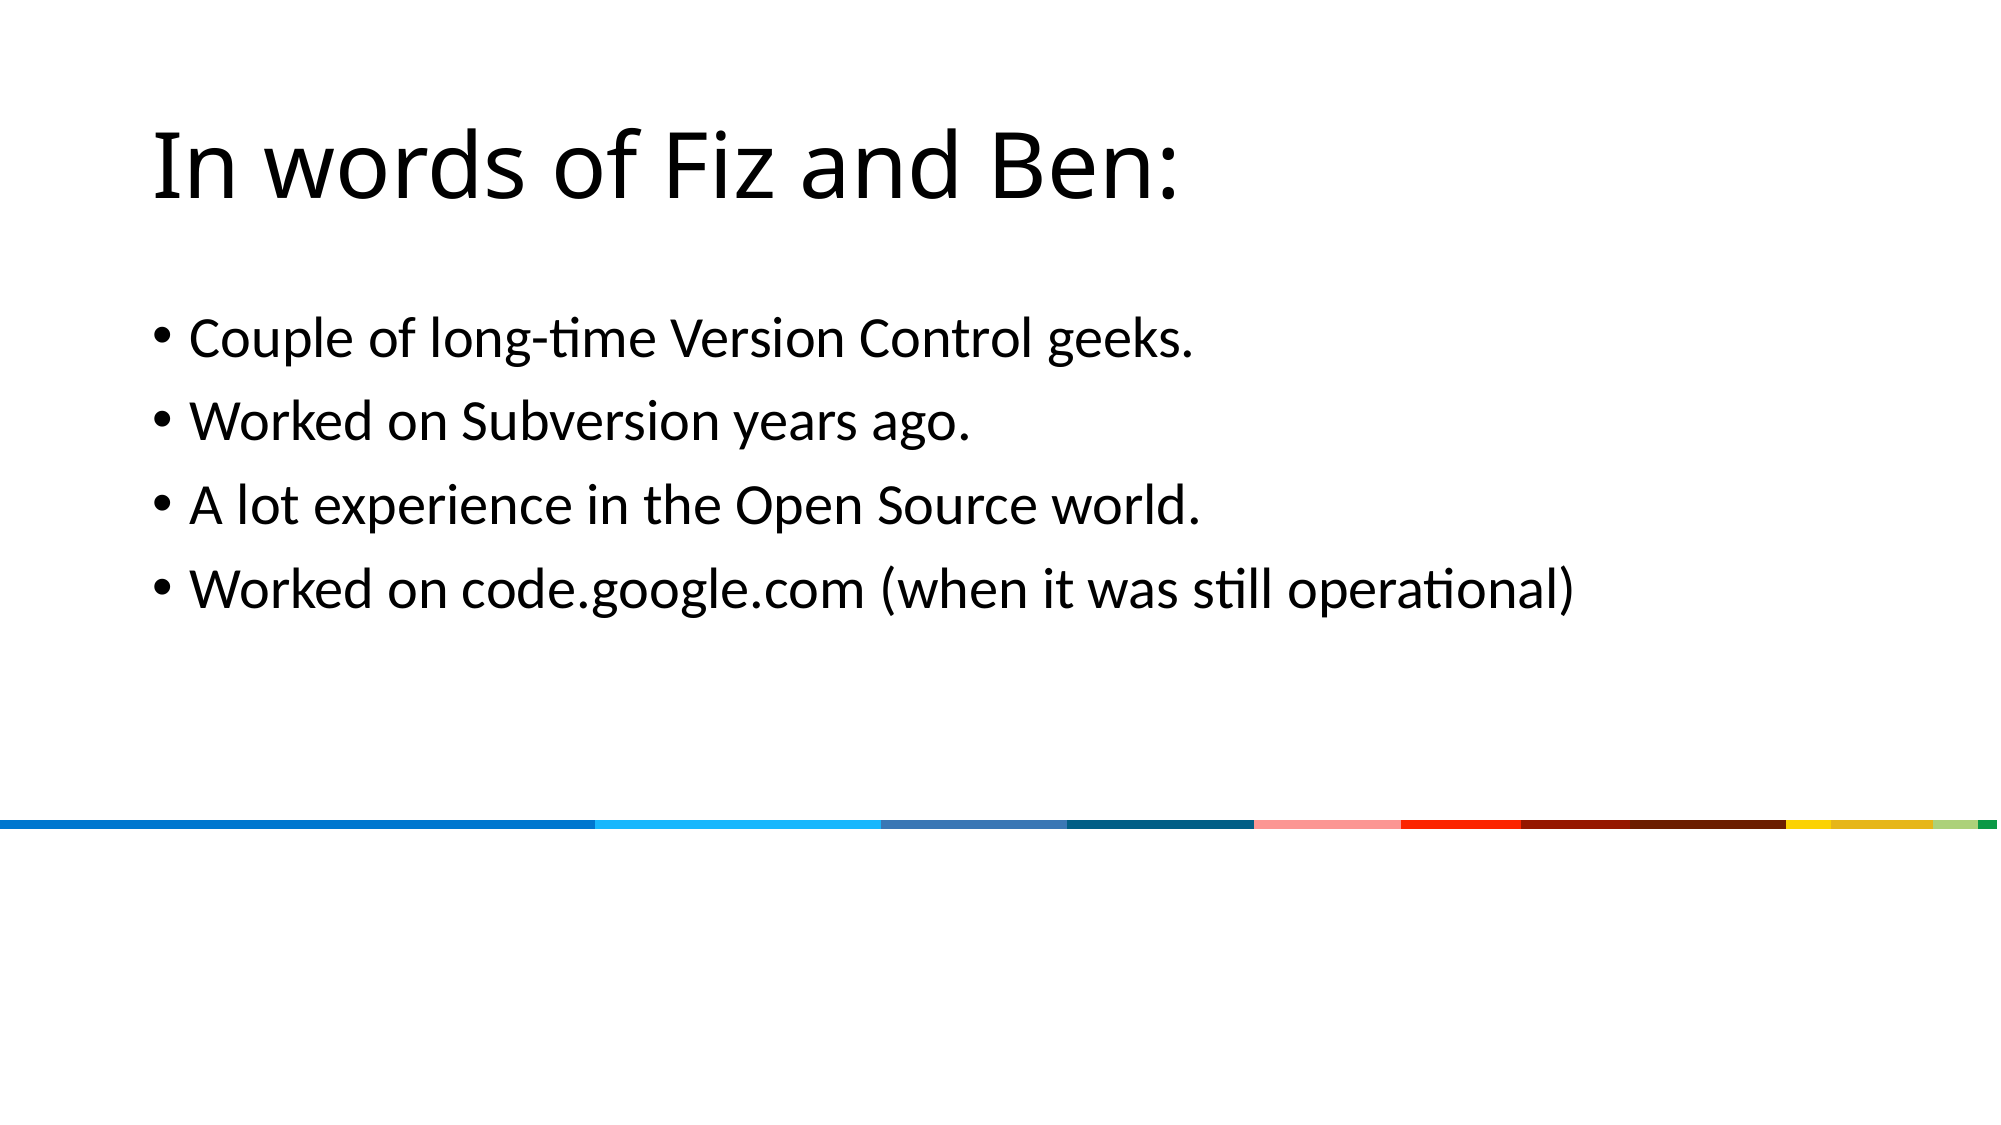

# In words of Fiz and Ben:
Couple of long-time Version Control geeks.
Worked on Subversion years ago.
A lot experience in the Open Source world.
Worked on code.google.com (when it was still operational)